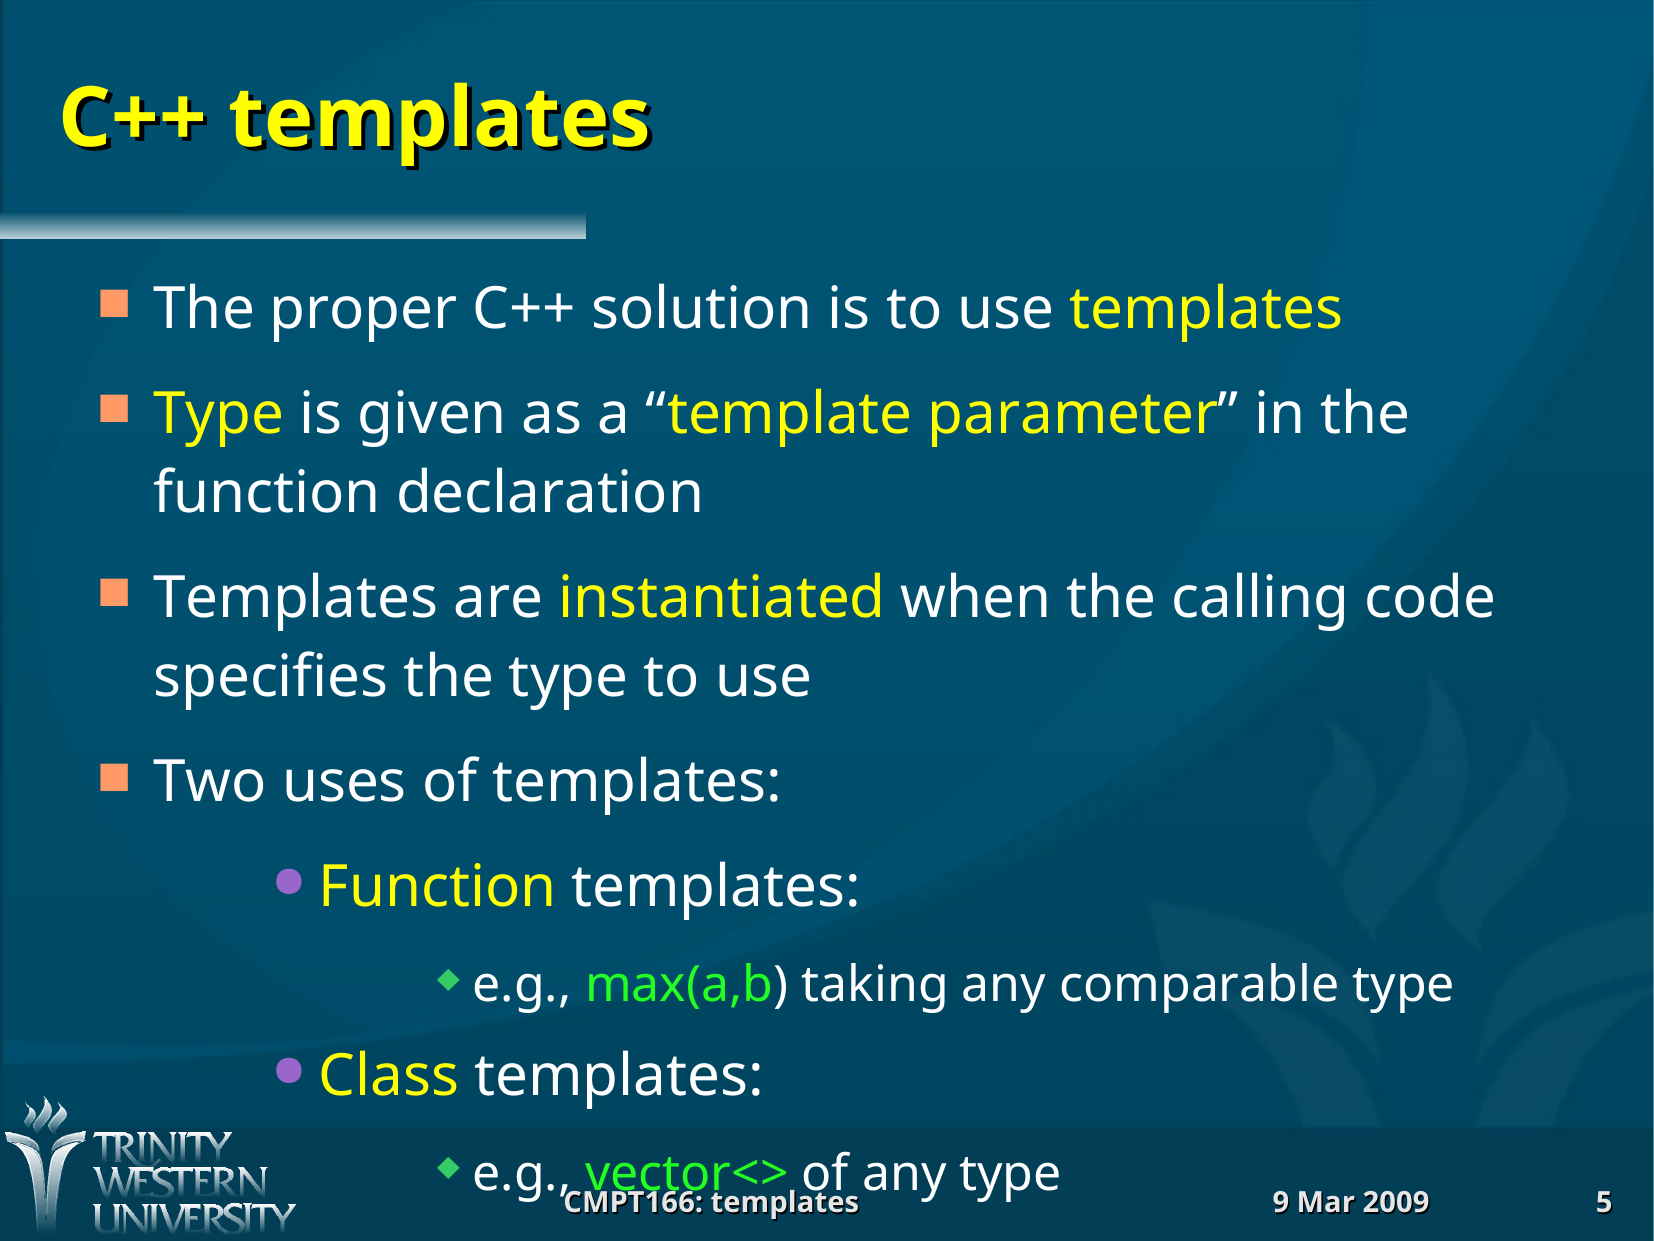

# C++ templates
The proper C++ solution is to use templates
Type is given as a “template parameter” in the function declaration
Templates are instantiated when the calling code specifies the type to use
Two uses of templates:
Function templates:
e.g., max(a,b) taking any comparable type
Class templates:
e.g., vector<> of any type
CMPT166: templates
9 Mar 2009
5